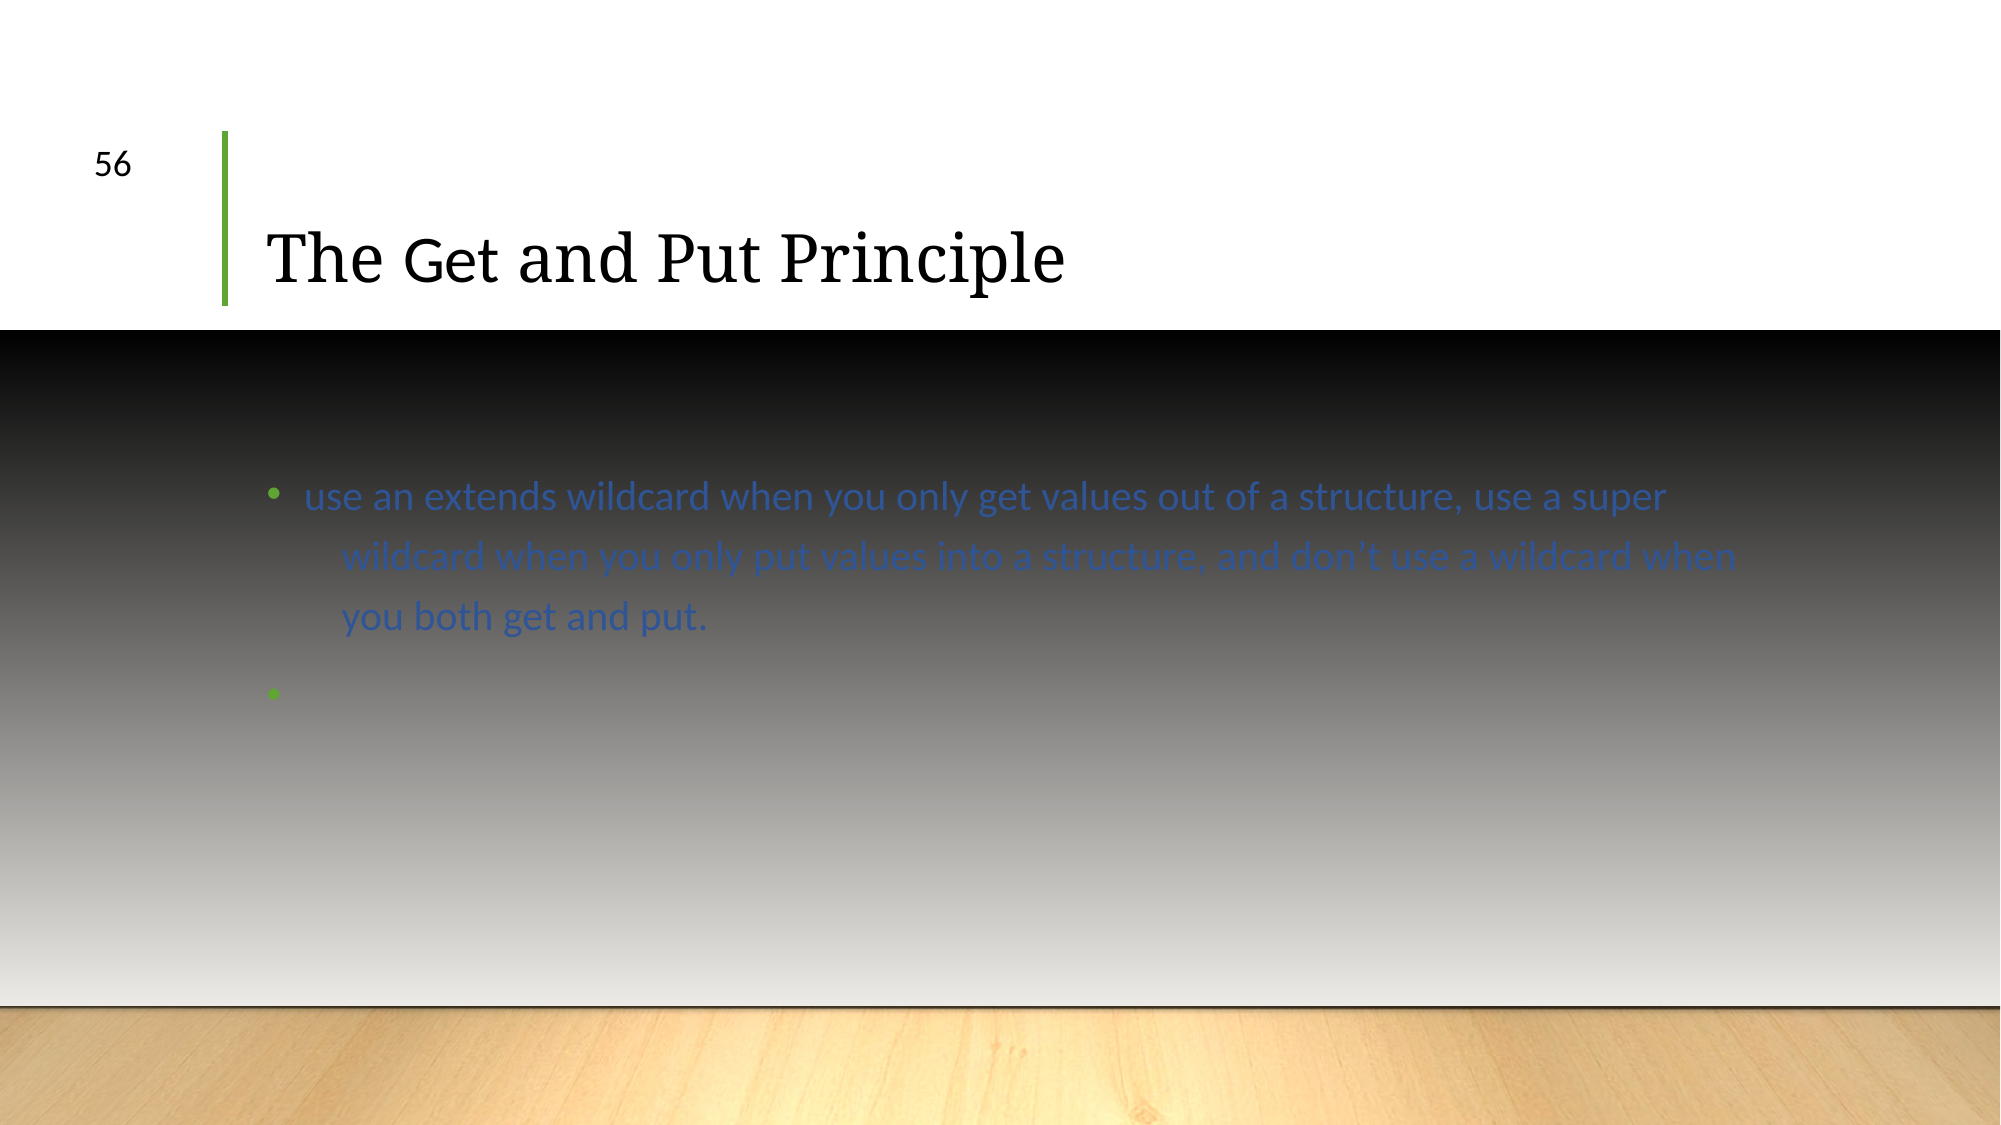

# The Get and Put Principle
use an extends wildcard when you only get values out of a structure, use a super wildcard when you only put values into a structure, and don’t use a wildcard when you both get and put.